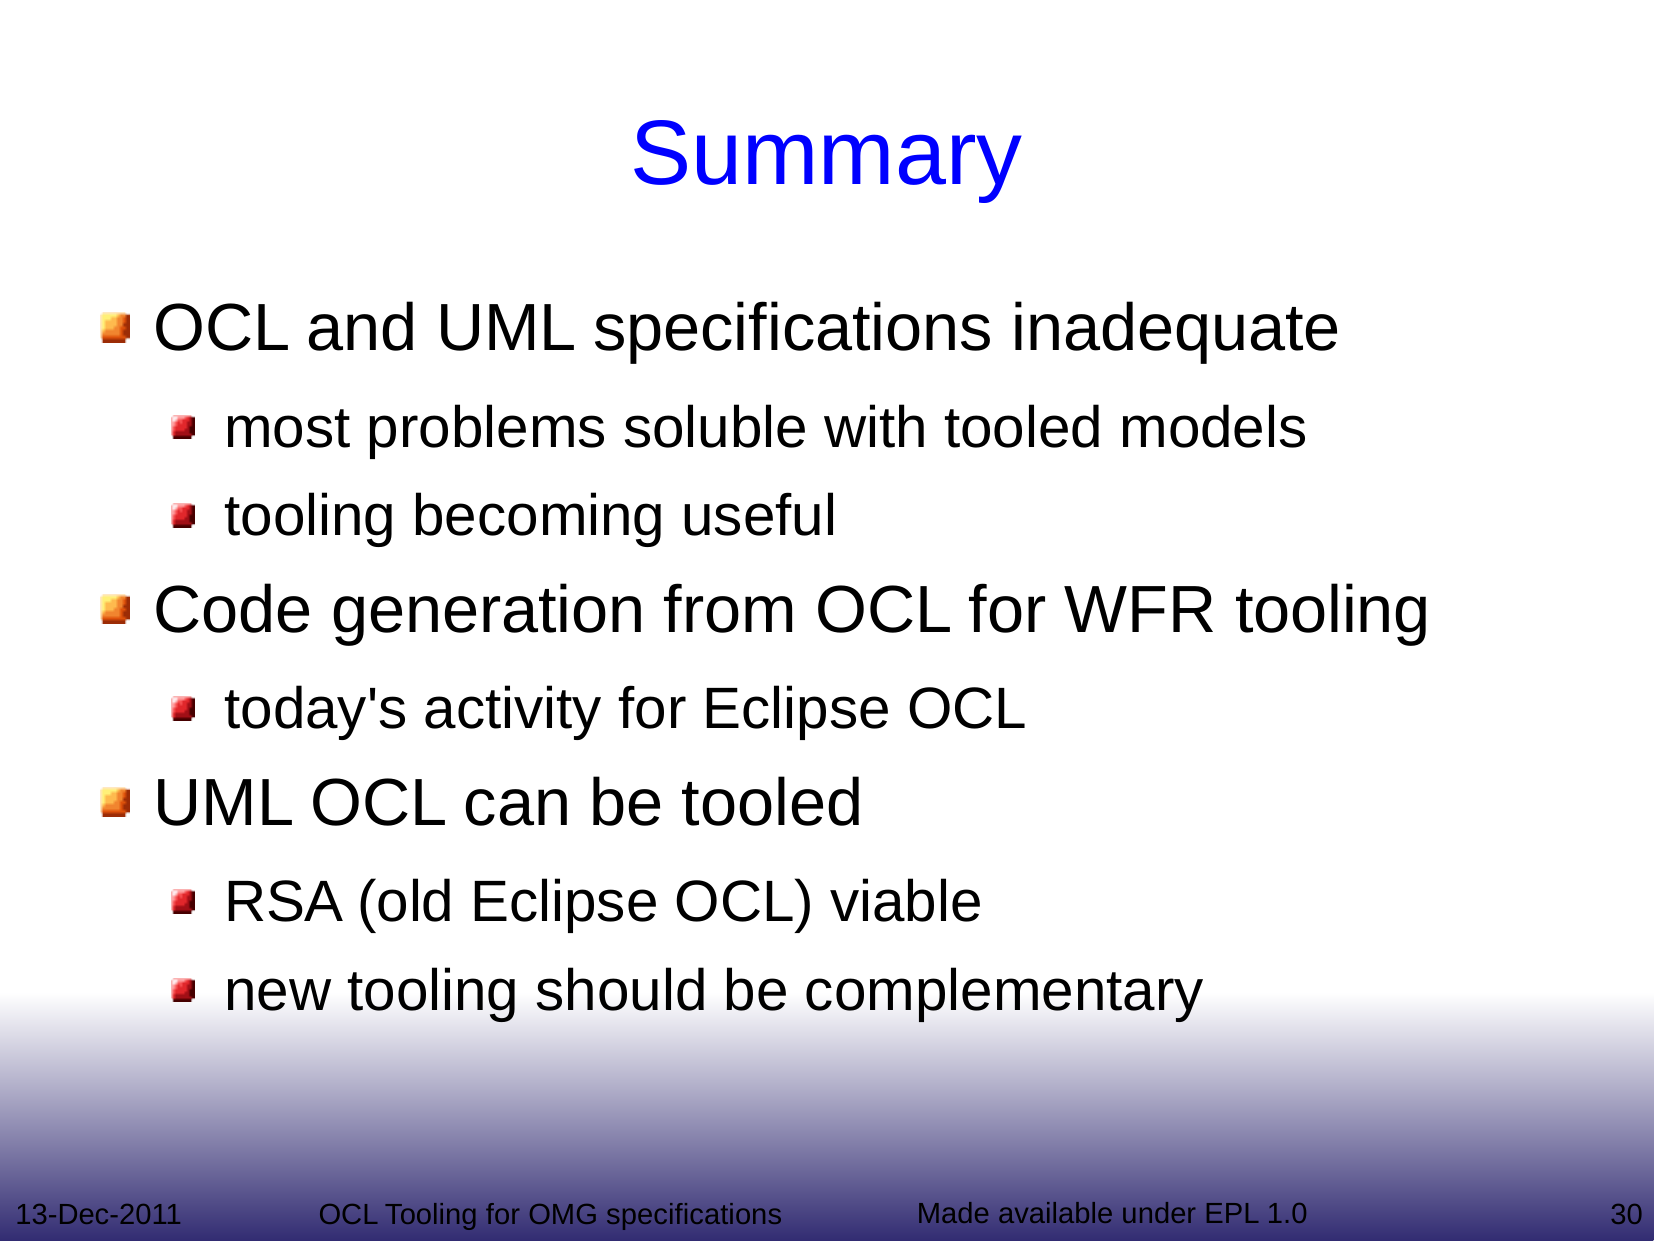

# Summary
OCL and UML specifications inadequate
most problems soluble with tooled models
tooling becoming useful
Code generation from OCL for WFR tooling
today's activity for Eclipse OCL
UML OCL can be tooled
RSA (old Eclipse OCL) viable
new tooling should be complementary
13-Dec-2011
OCL Tooling for OMG specifications
30